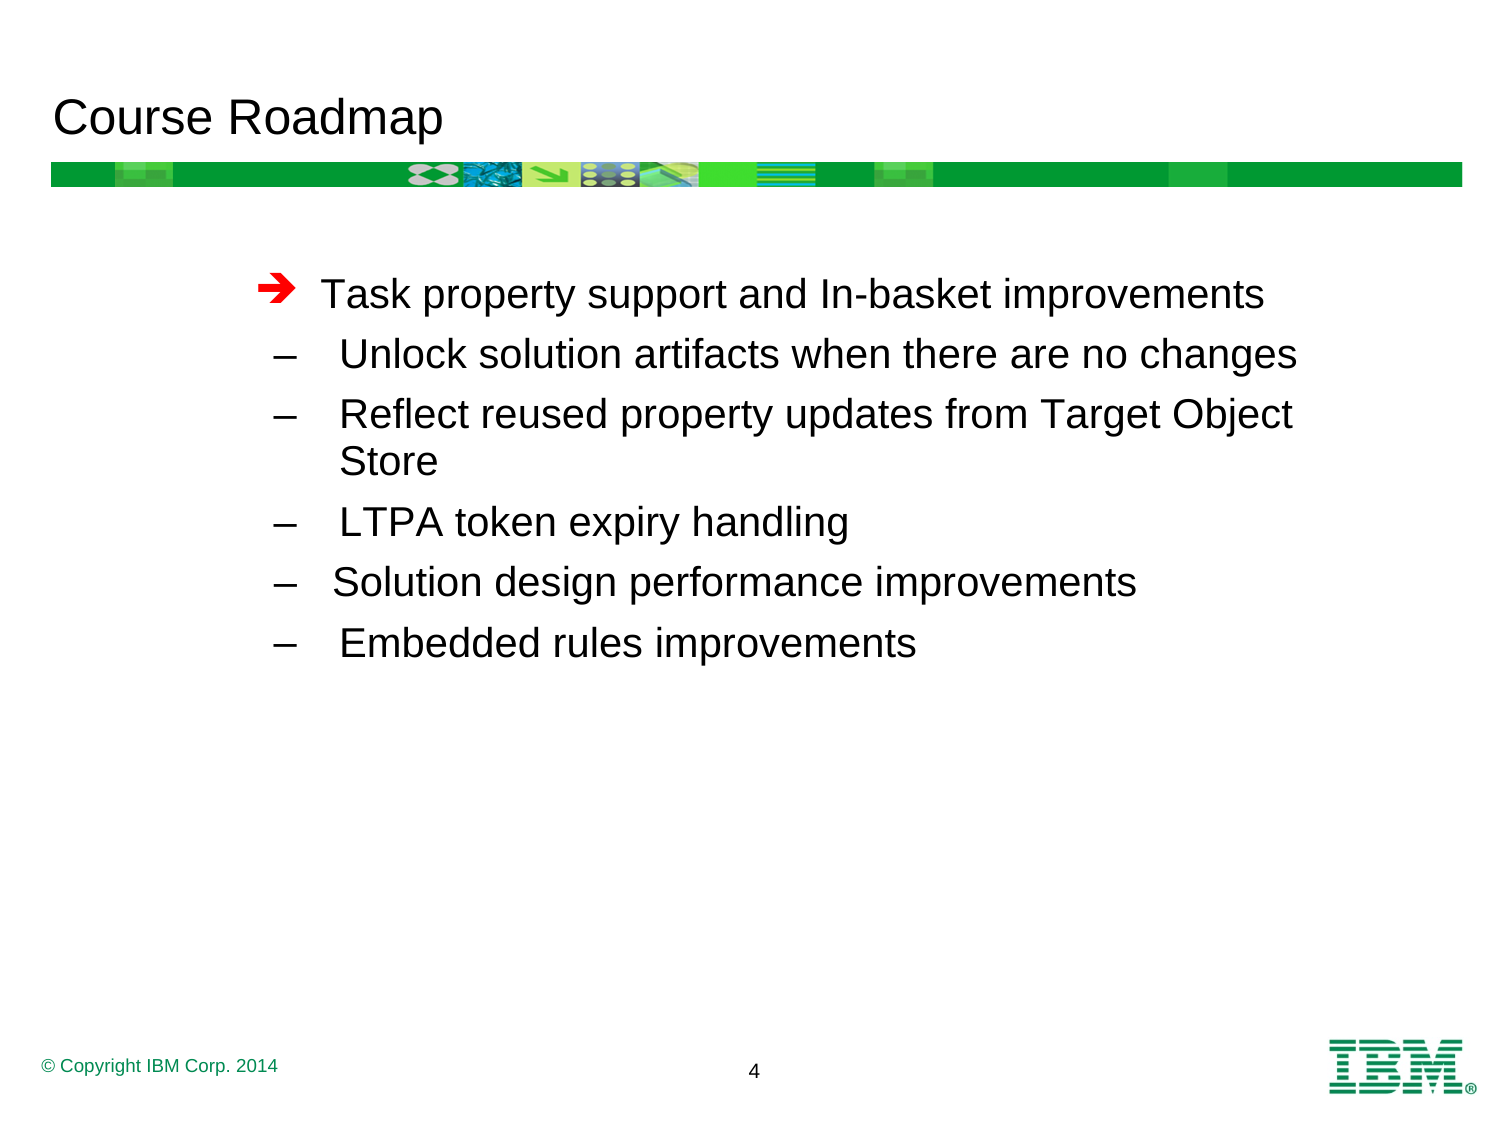

# Course Roadmap
Task property support and In-basket improvements
Unlock solution artifacts when there are no changes
Reflect reused property updates from Target Object Store
LTPA token expiry handling
 Solution design performance improvements
Embedded rules improvements
4